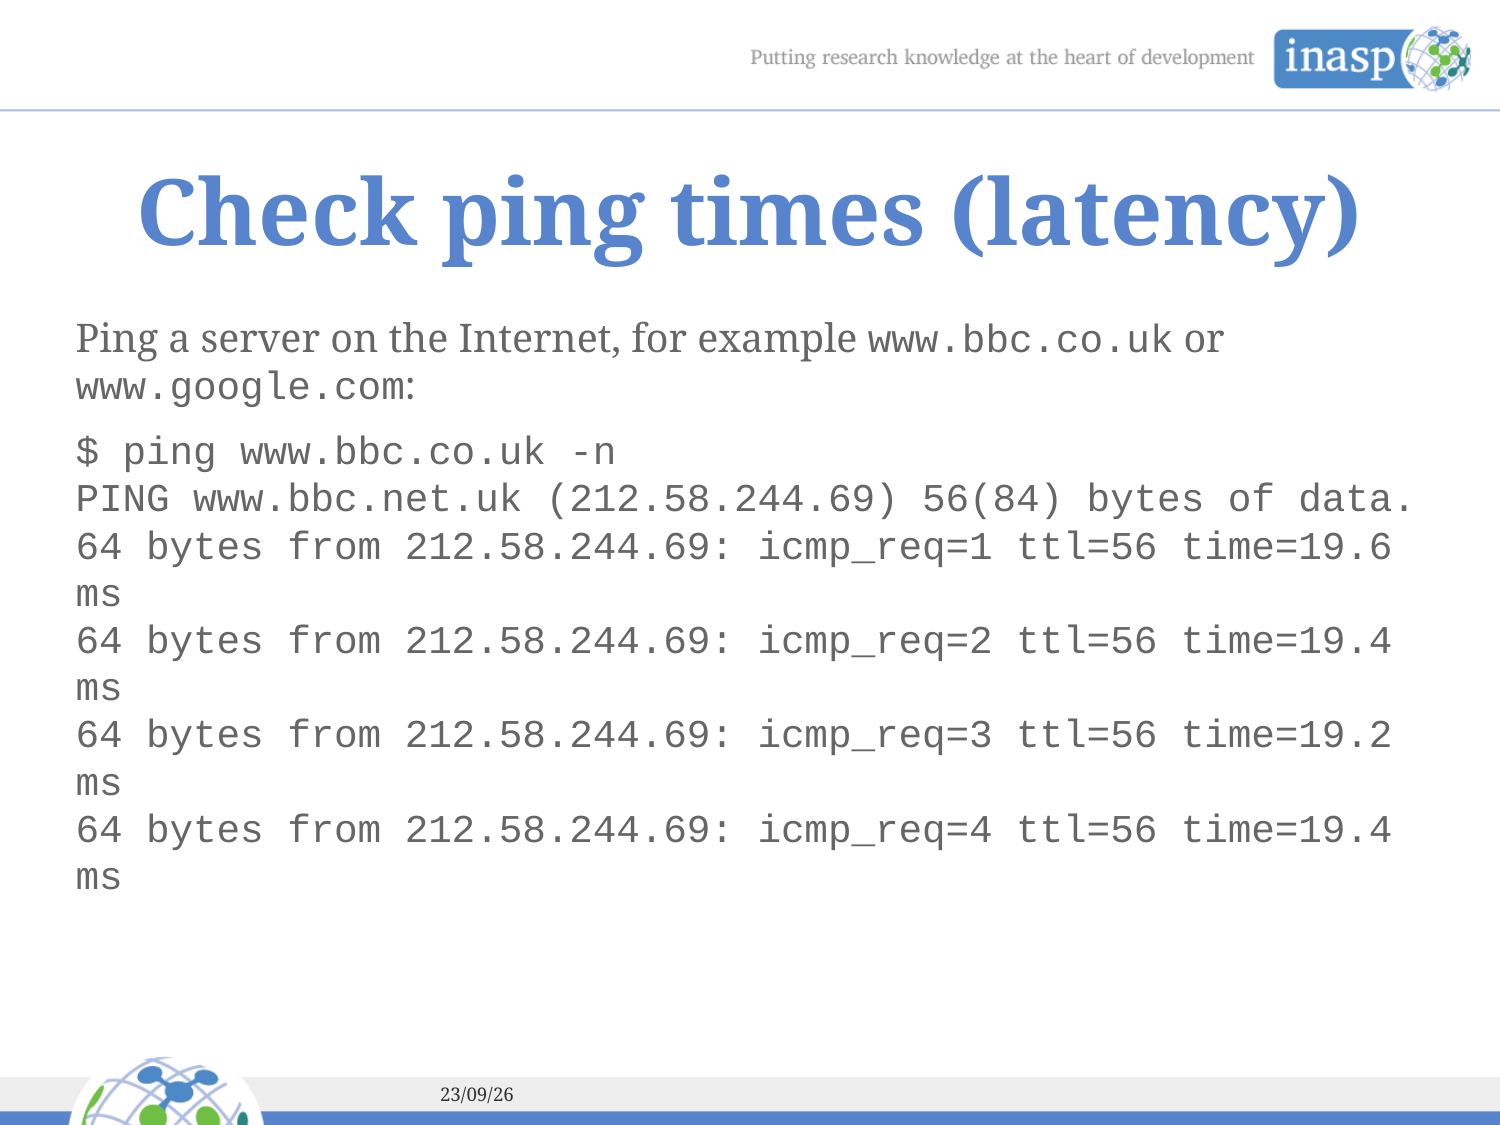

# Check ping times (latency)
Ping a server on the Internet, for example www.bbc.co.uk or www.google.com:
$ ping www.bbc.co.uk -n
PING www.bbc.net.uk (212.58.244.69) 56(84) bytes of data.
64 bytes from 212.58.244.69: icmp_req=1 ttl=56 time=19.6 ms
64 bytes from 212.58.244.69: icmp_req=2 ttl=56 time=19.4 ms
64 bytes from 212.58.244.69: icmp_req=3 ttl=56 time=19.2 ms
64 bytes from 212.58.244.69: icmp_req=4 ttl=56 time=19.4 ms